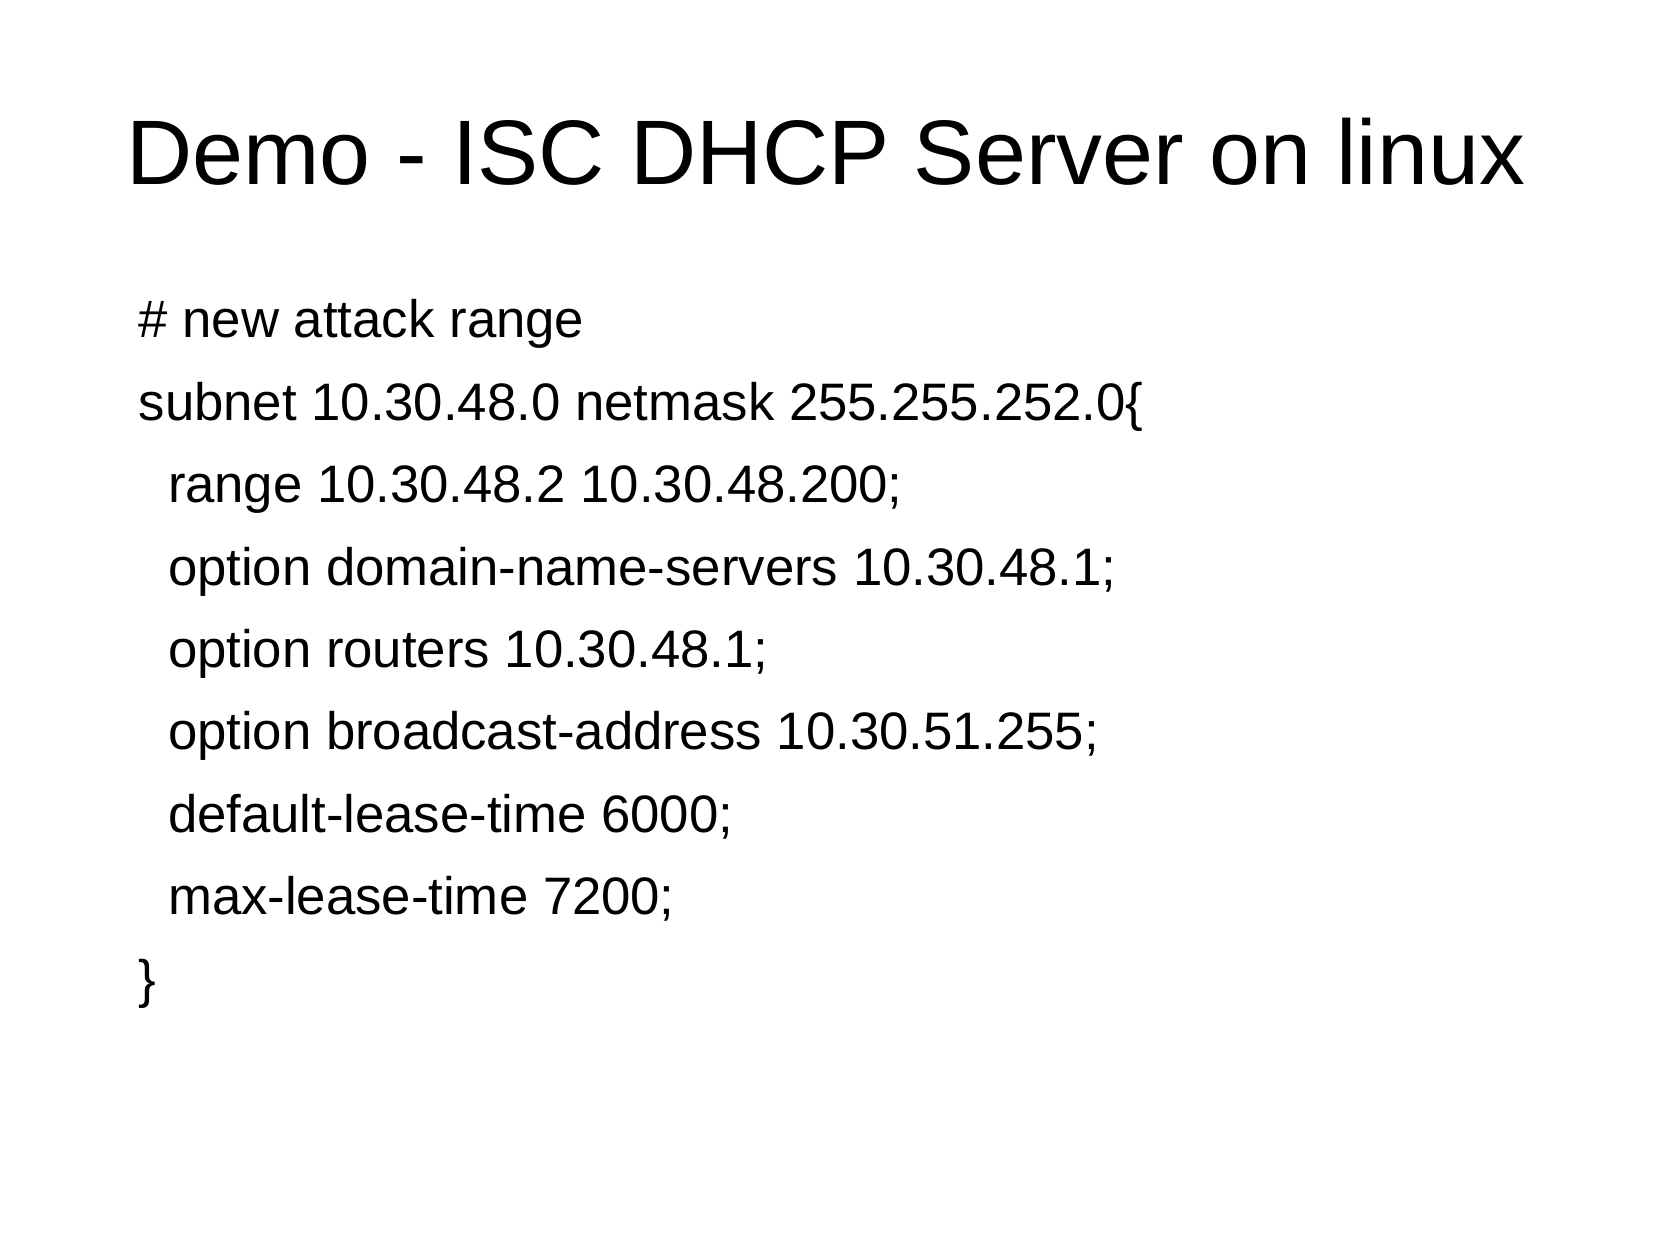

# Demo - ISC DHCP Server on linux
# new attack range
subnet 10.30.48.0 netmask 255.255.252.0{
 range 10.30.48.2 10.30.48.200;
 option domain-name-servers 10.30.48.1;
 option routers 10.30.48.1;
 option broadcast-address 10.30.51.255;
 default-lease-time 6000;
 max-lease-time 7200;
}